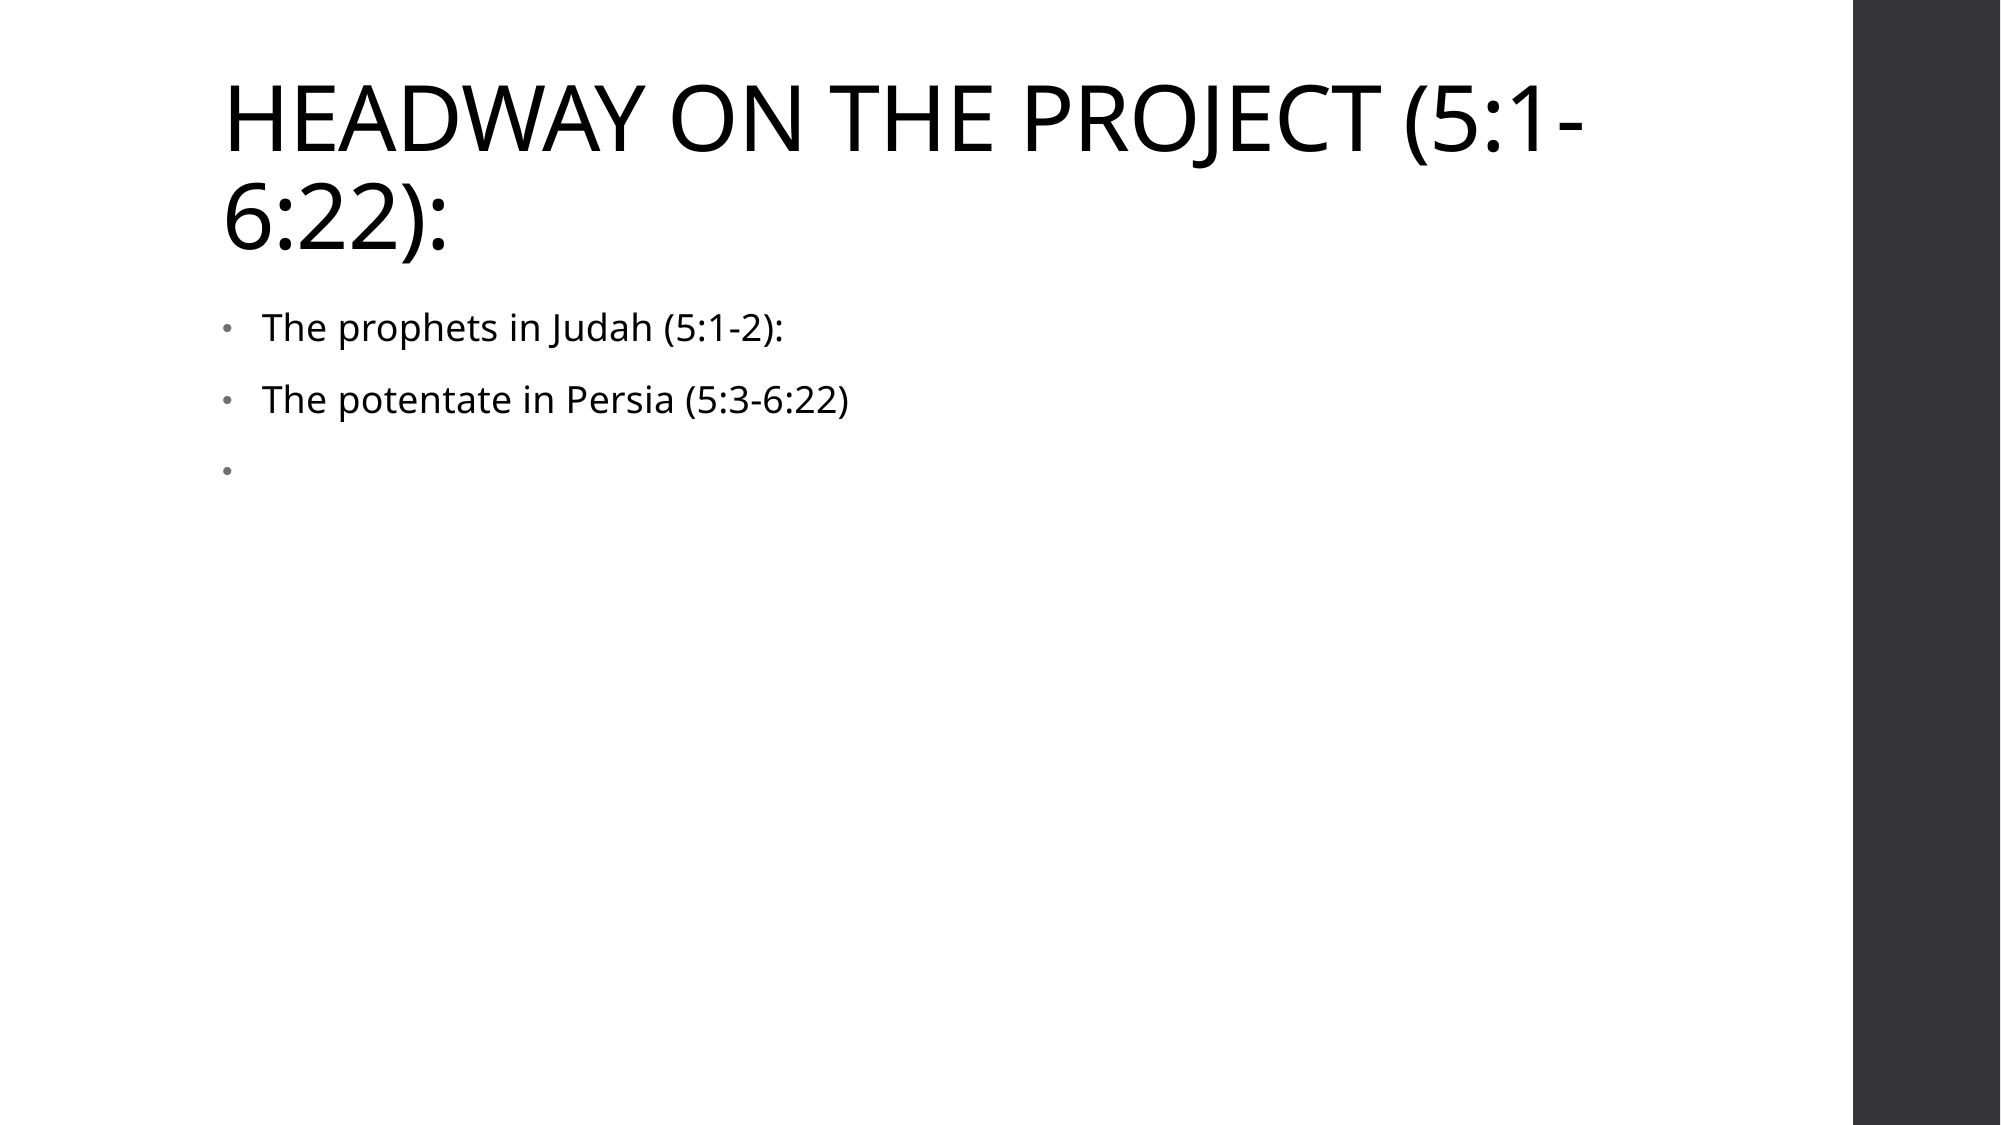

# HEADWAY ON THE PROJECT (5:1-6:22):
 The prophets in Judah (5:1-2):
 The potentate in Persia (5:3-6:22)